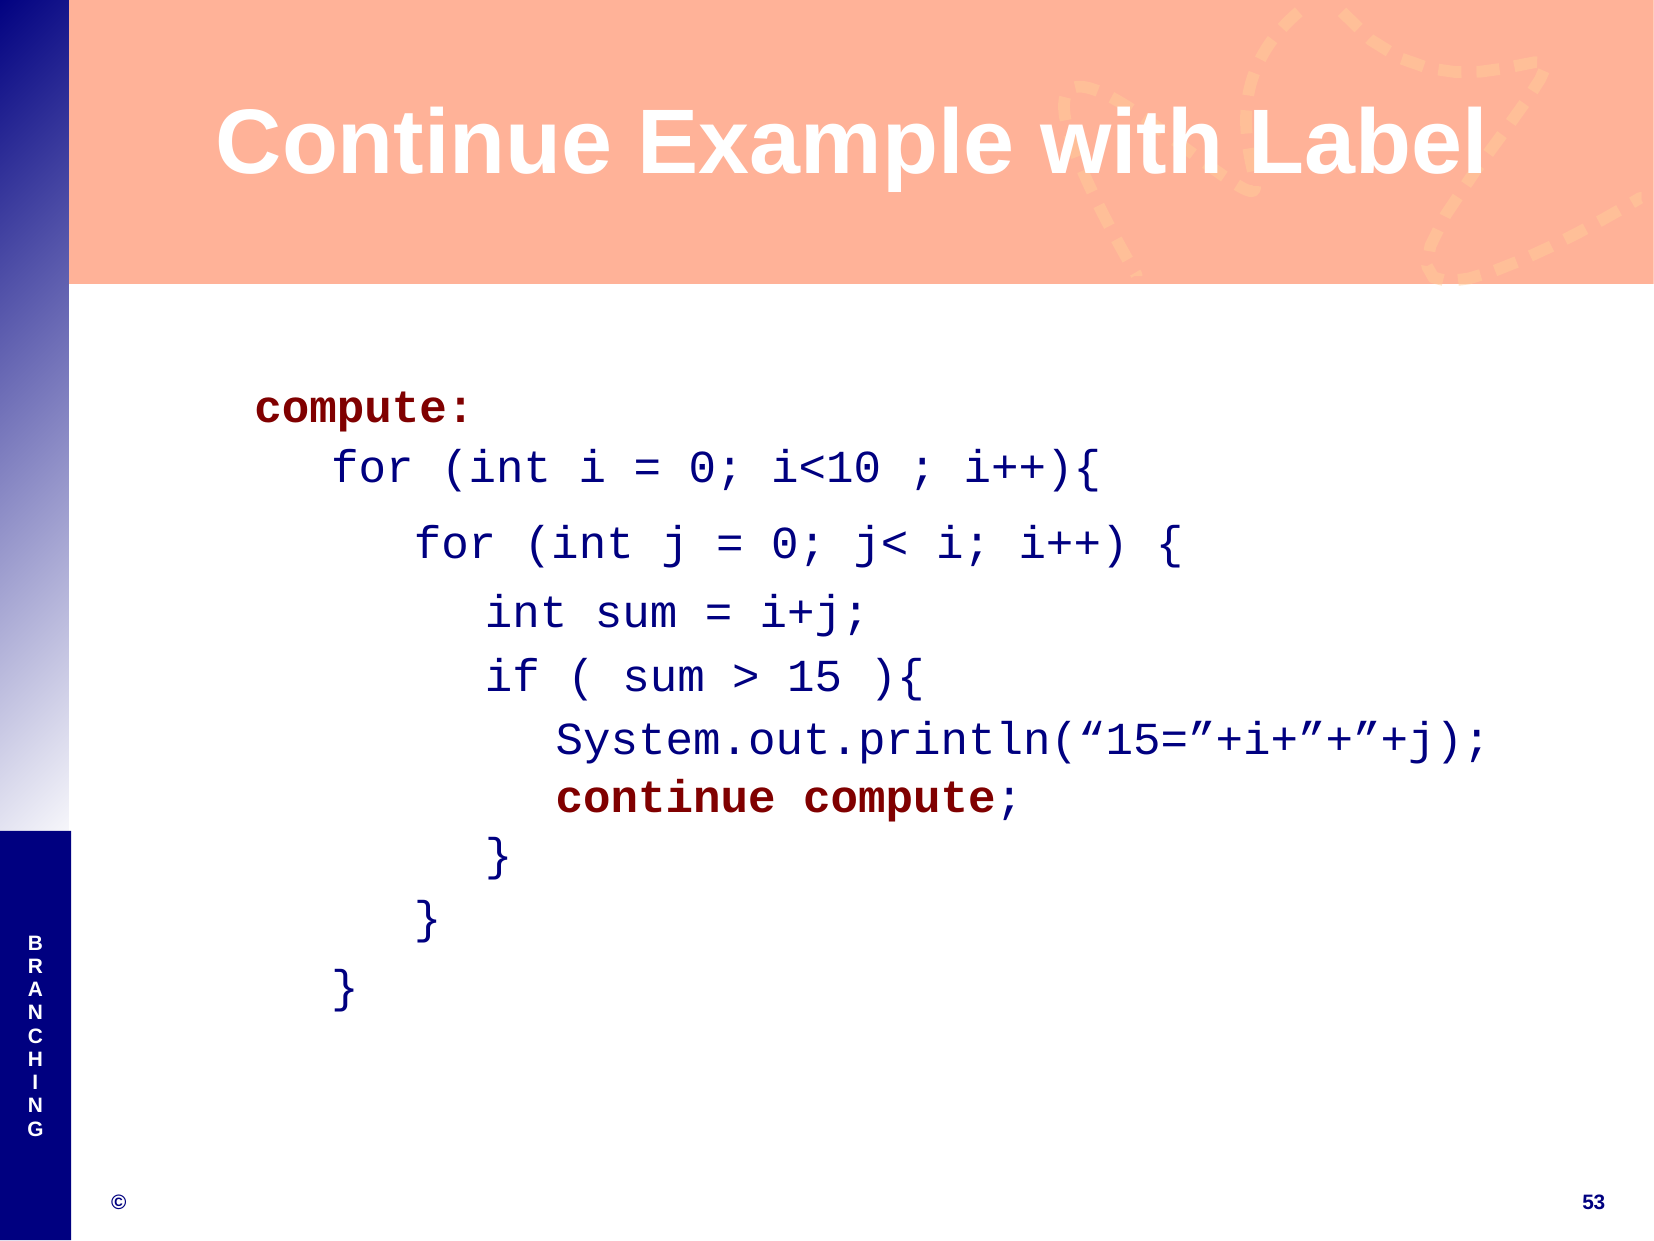

# Continue Example with Label
compute:
for (int i = 0; i<10 ; i++){
for (int j = 0; j< i; i++) {
int sum = i+j;
if ( sum > 15 ){
System.out.println(“15=”+i+”+”+j);
continue compute;
}
}
}
B
R
A
N
C
H
I
N
G